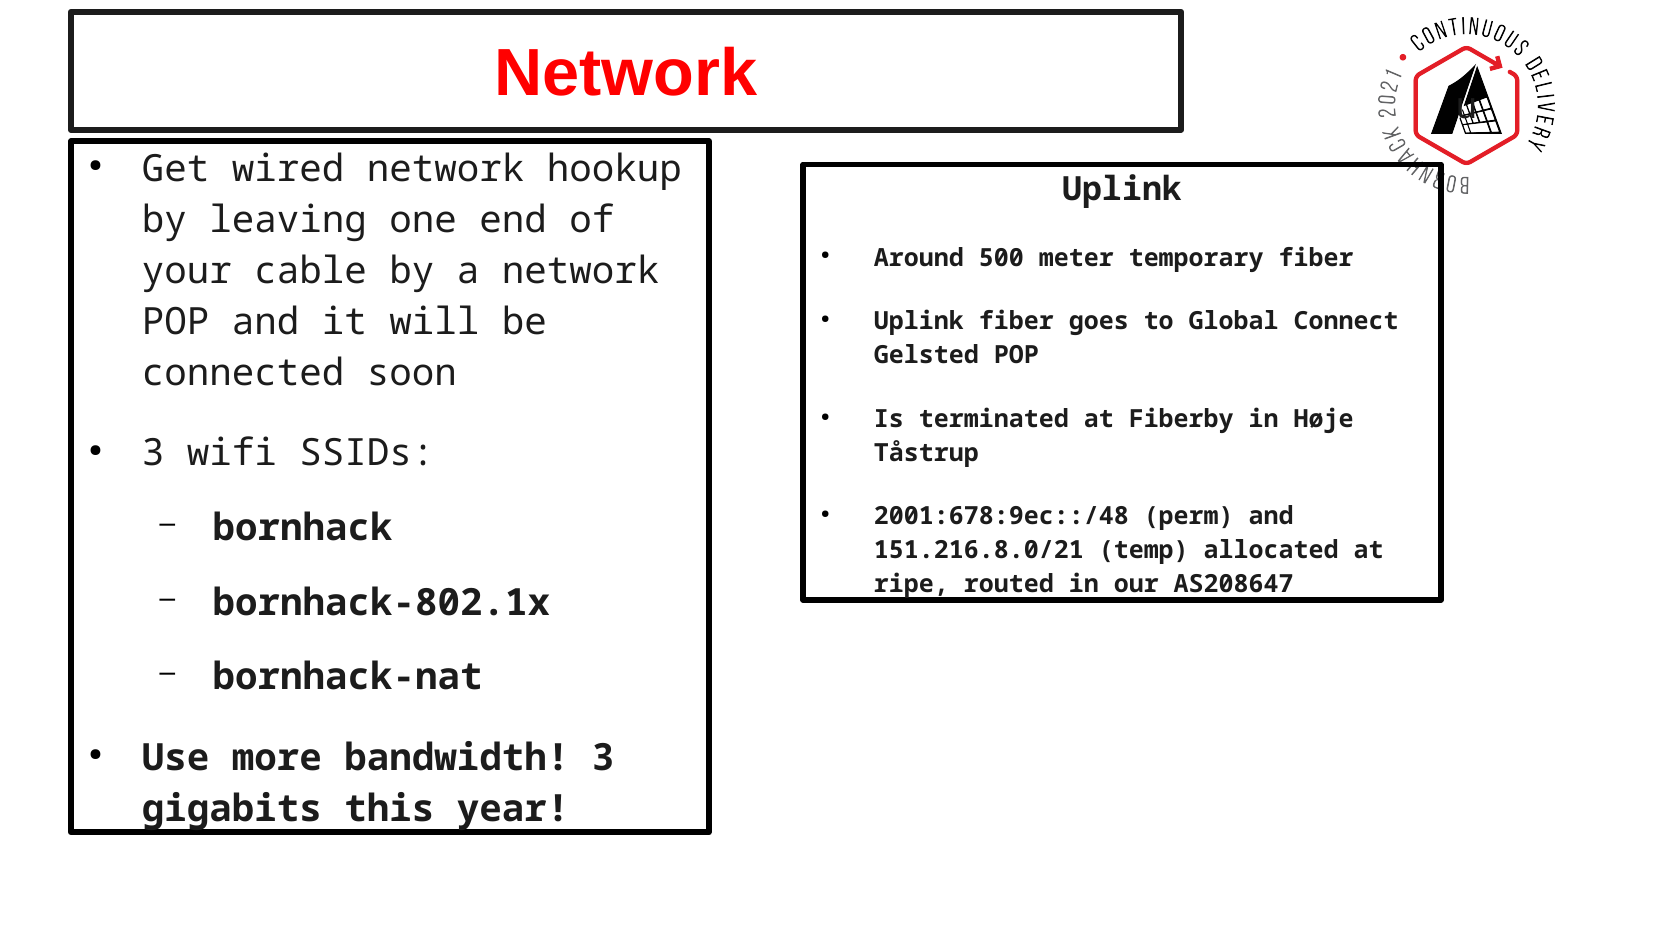

# Network
Get wired network hookup by leaving one end of your cable by a network POP and it will be connected soon
3 wifi SSIDs:
bornhack
bornhack-802.1x
bornhack-nat
Use more bandwidth! 3 gigabits this year!
Uplink
Around 500 meter temporary fiber
Uplink fiber goes to Global Connect Gelsted POP
Is terminated at Fiberby in Høje Tåstrup
2001:678:9ec::/48 (perm) and 151.216.8.0/21 (temp) allocated at ripe, routed in our AS208647